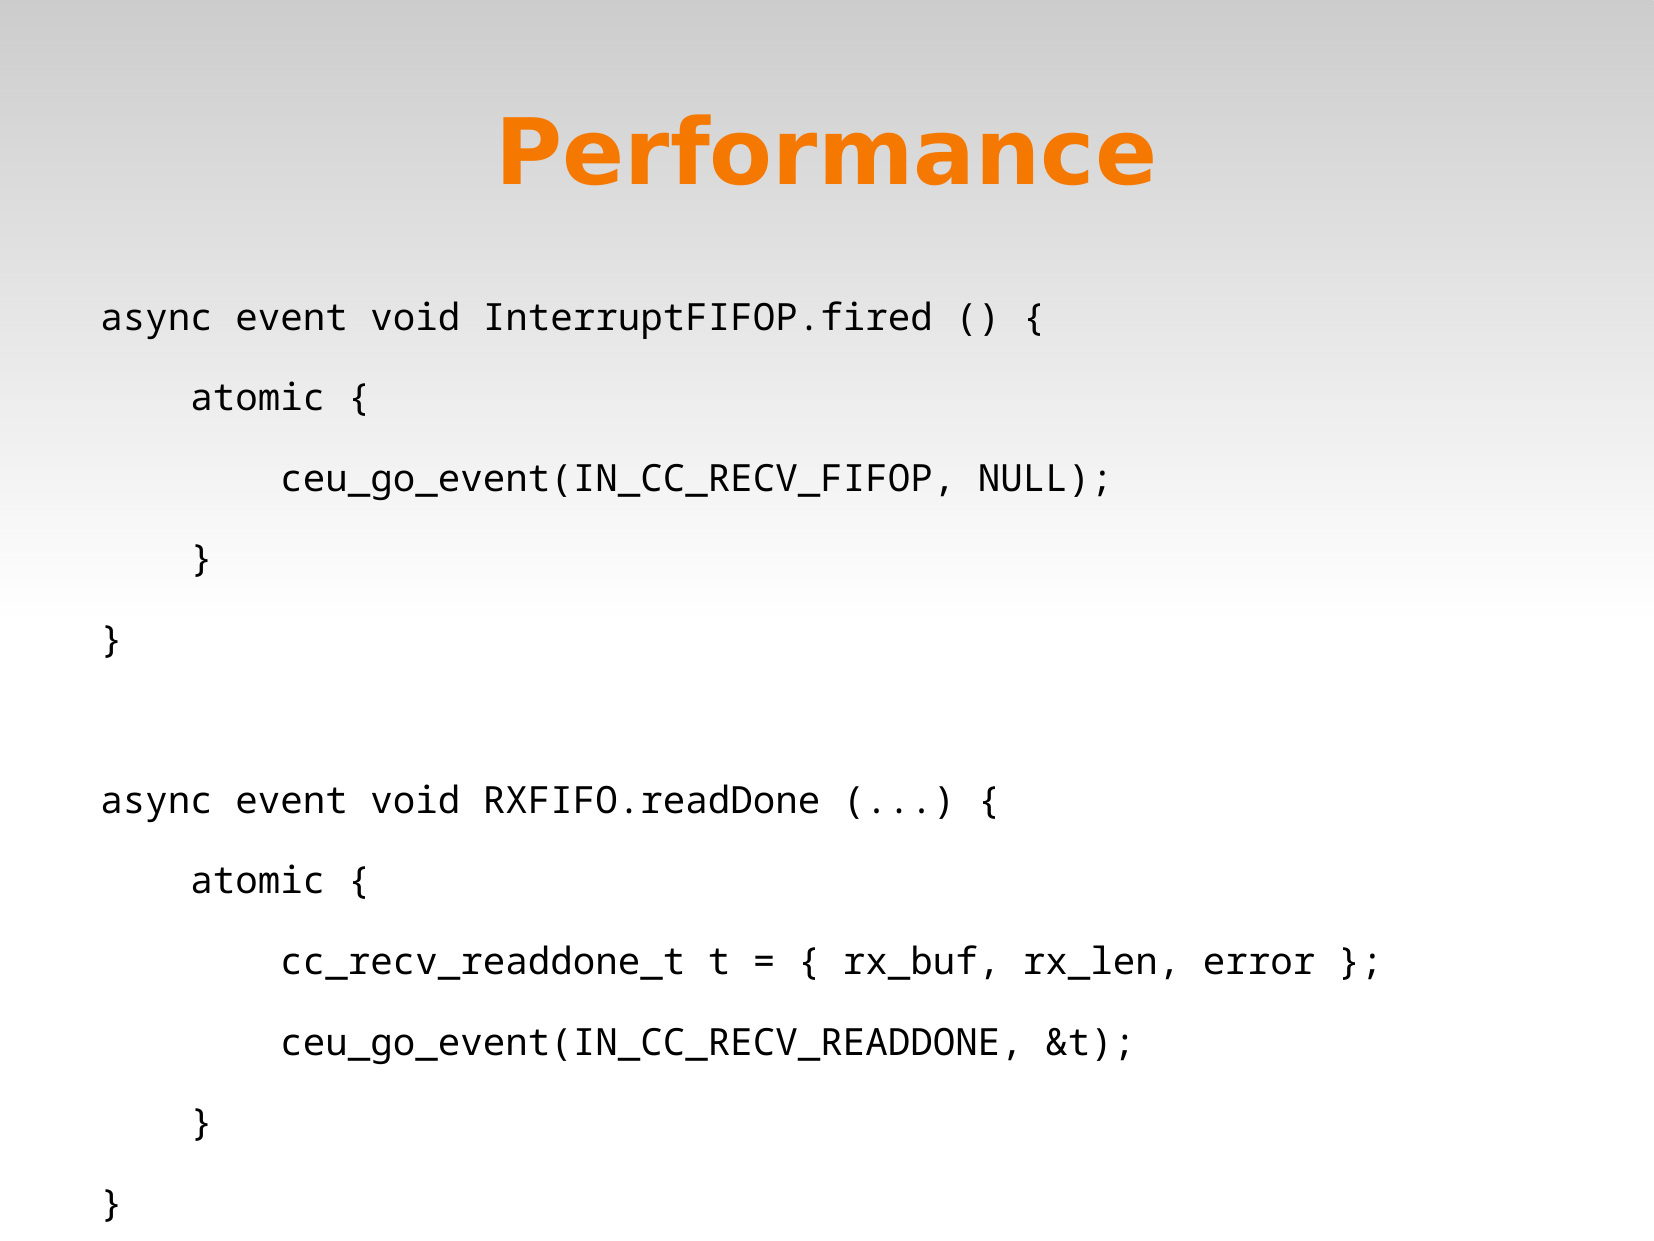

# Performance
async event void InterruptFIFOP.fired () {
 atomic {
 ceu_go_event(IN_CC_RECV_FIFOP, NULL);
 }
}
async event void RXFIFO.readDone (...) {
 atomic {
 cc_recv_readdone_t t = { rx_buf, rx_len, error };
 ceu_go_event(IN_CC_RECV_READDONE, &t);
 }
}